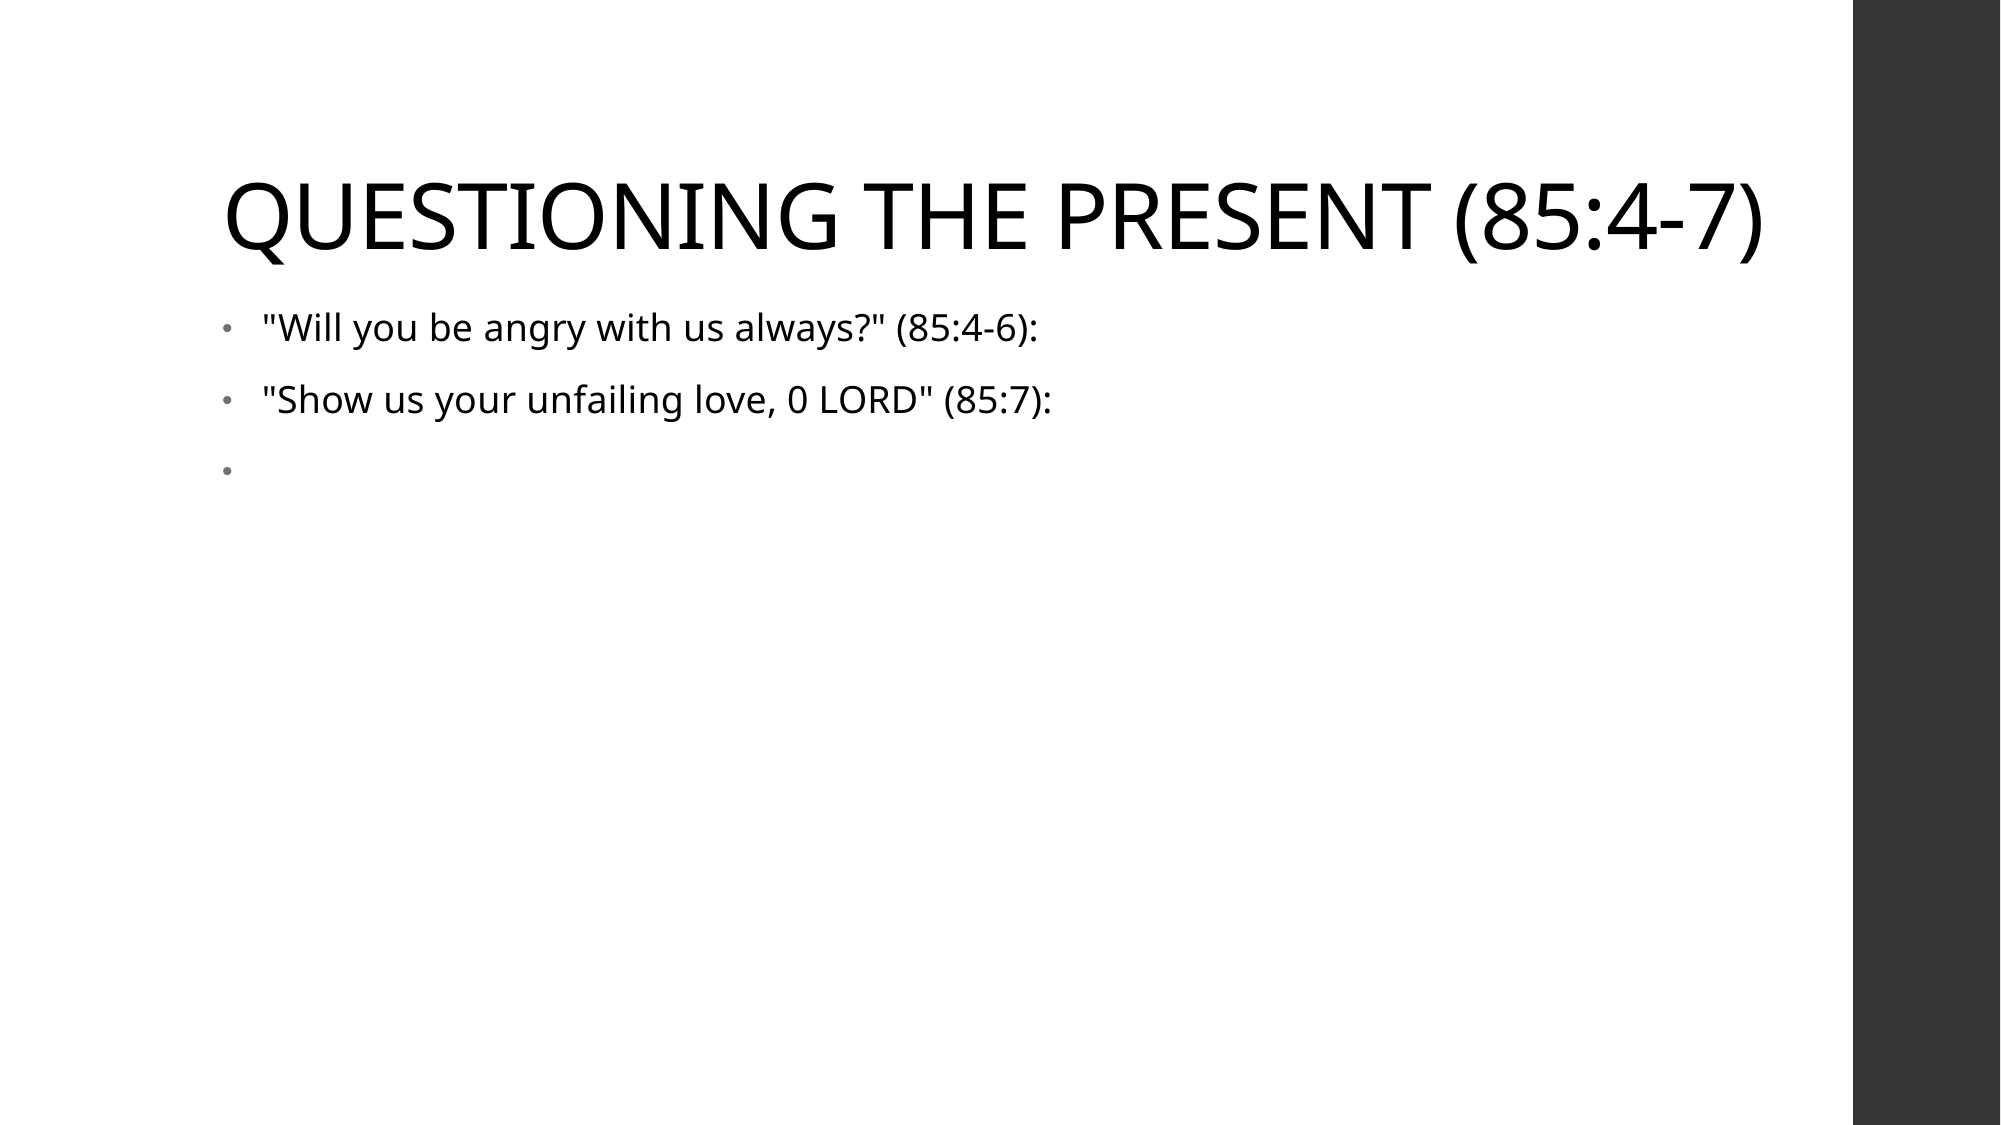

# QUESTIONING THE PRESENT (85:4-7)
 "Will you be angry with us always?" (85:4-6):
 "Show us your unfailing love, 0 LORD" (85:7):